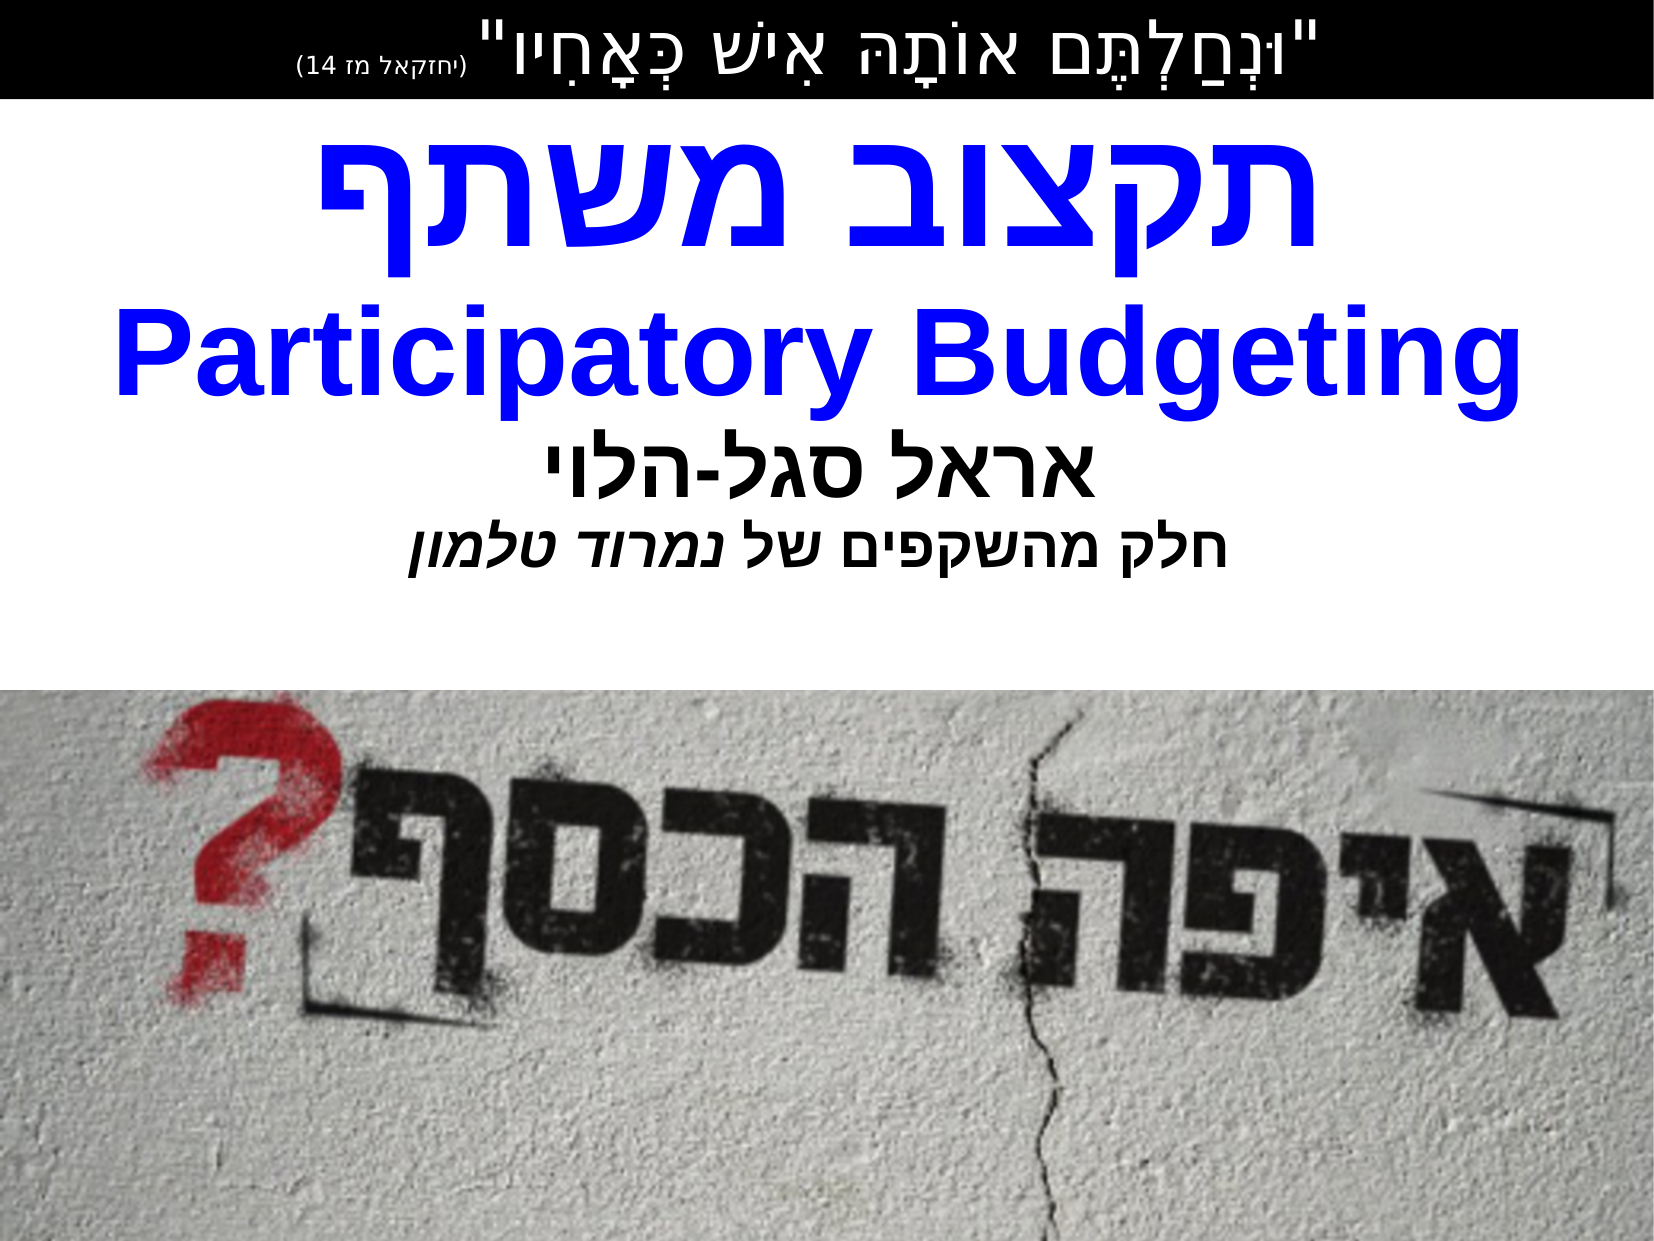

"וּנְחַלְתֶּם אוֹתָהּ אִישׁ כְּאָחִיו" (יחזקאל מז 14)
# תקצוב משתף Participatory Budgeting אראל סגל-הלוי חלק מהשקפים של נמרוד טלמון